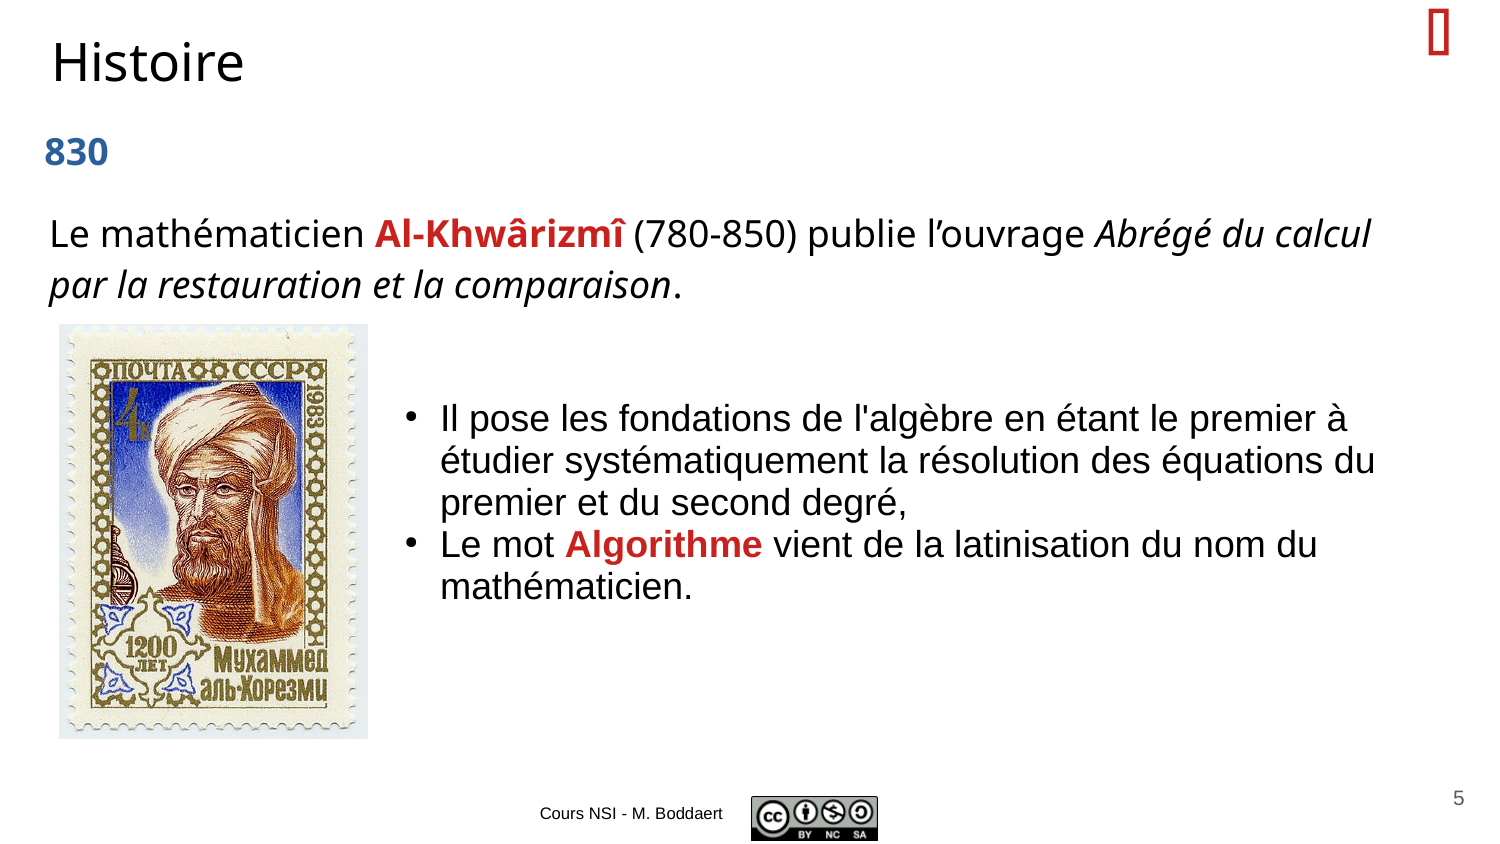


# Histoire
830
Le mathématicien Al-Khwârizmî (780-850) publie l’ouvrage Abrégé du calcul par la restauration et la comparaison.
Il pose les fondations de l'algèbre en étant le premier à étudier systématiquement la résolution des équations du premier et du second degré,
Le mot Algorithme vient de la latinisation du nom du mathématicien.